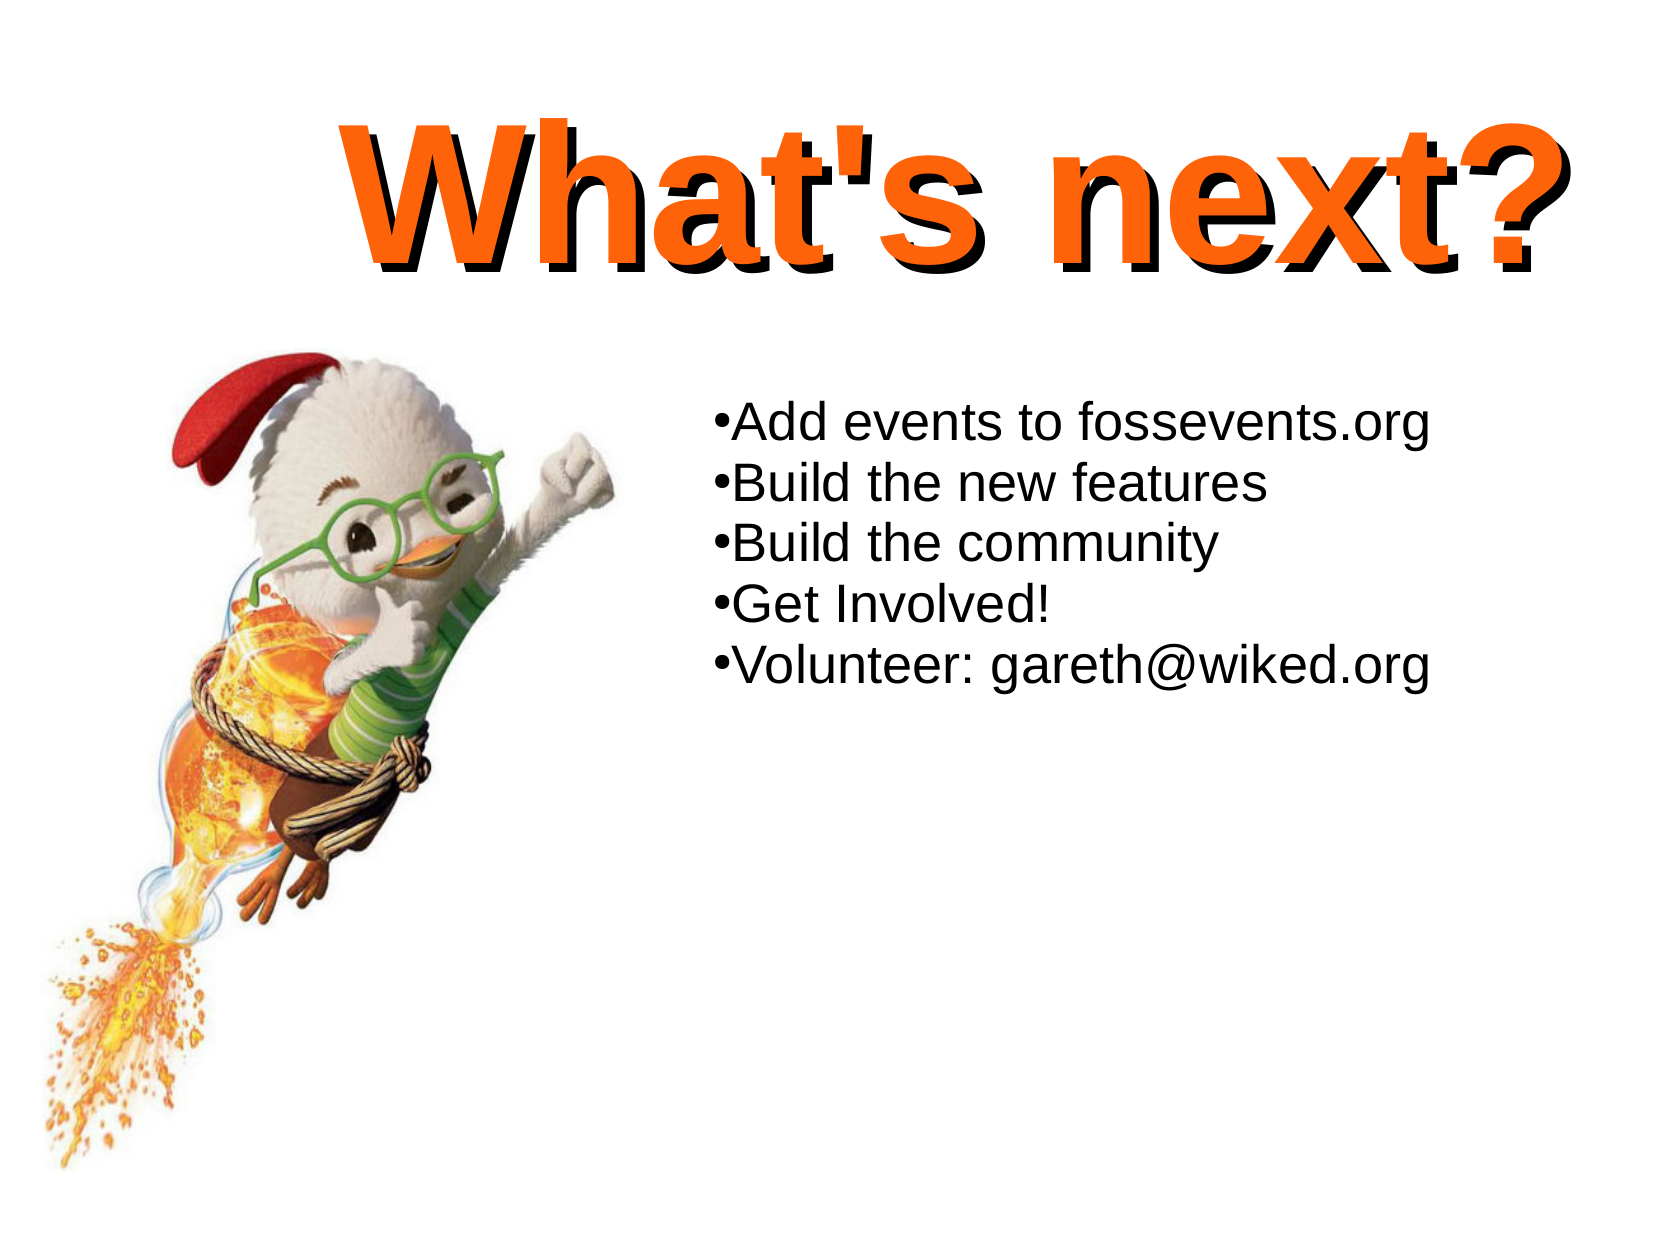

What's next?
Add events to fossevents.org
Build the new features
Build the community
Get Involved!
Volunteer: gareth@wiked.org